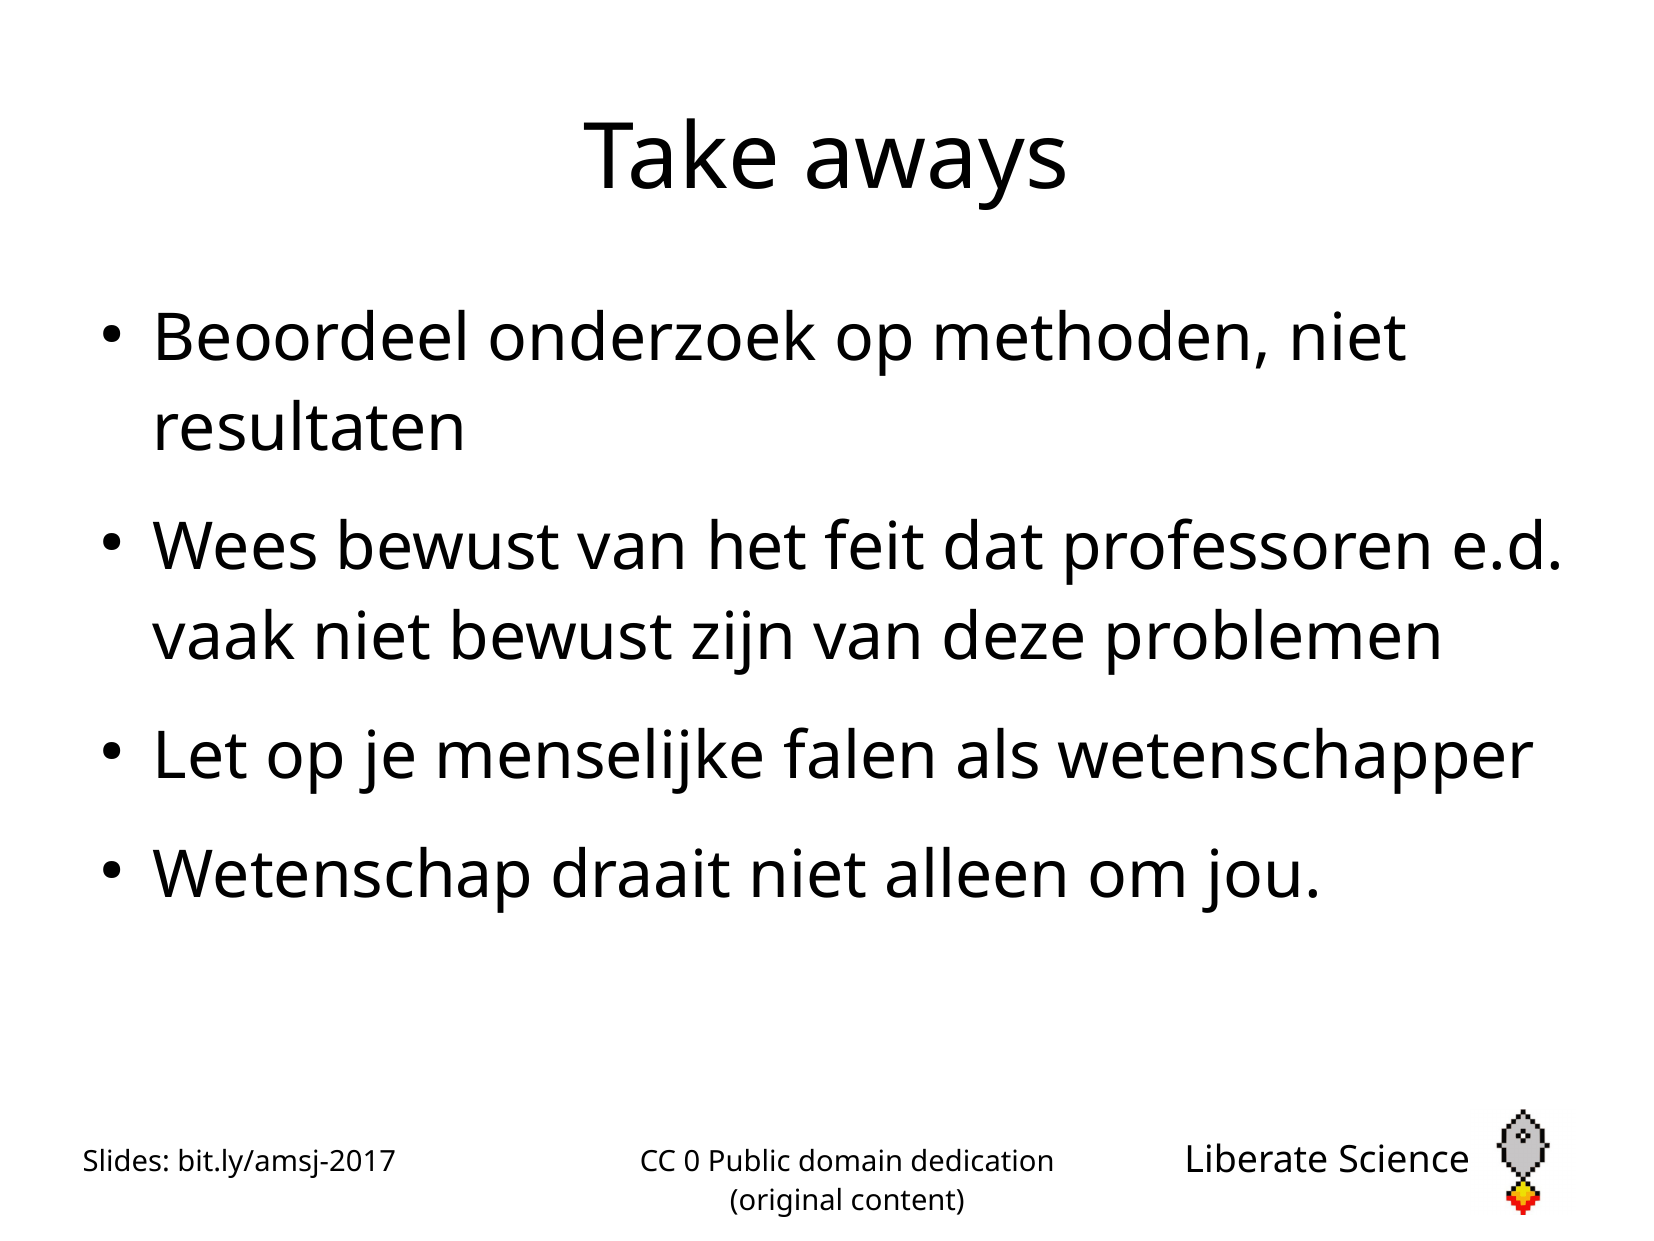

# Take aways
Beoordeel onderzoek op methoden, niet resultaten
Wees bewust van het feit dat professoren e.d. vaak niet bewust zijn van deze problemen
Let op je menselijke falen als wetenschapper
Wetenschap draait niet alleen om jou.